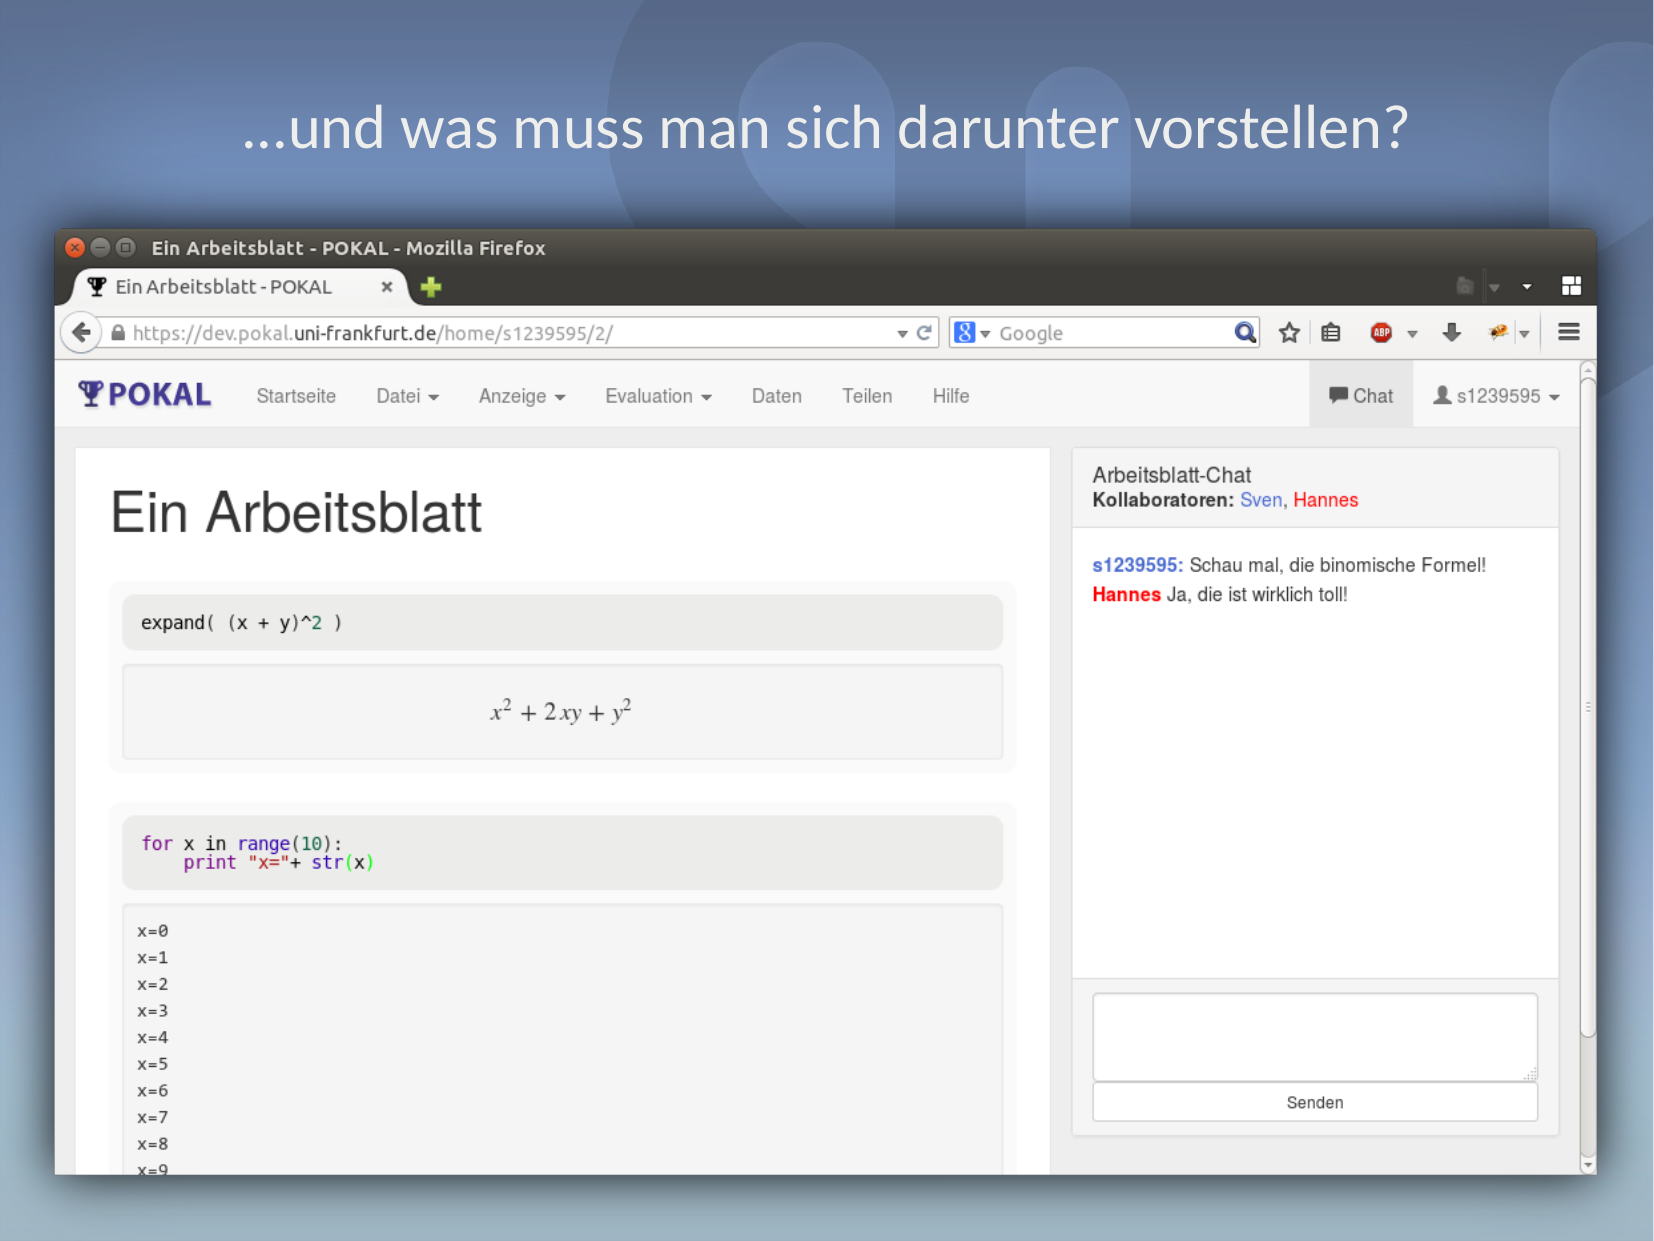

...und was muss man sich darunter vorstellen?